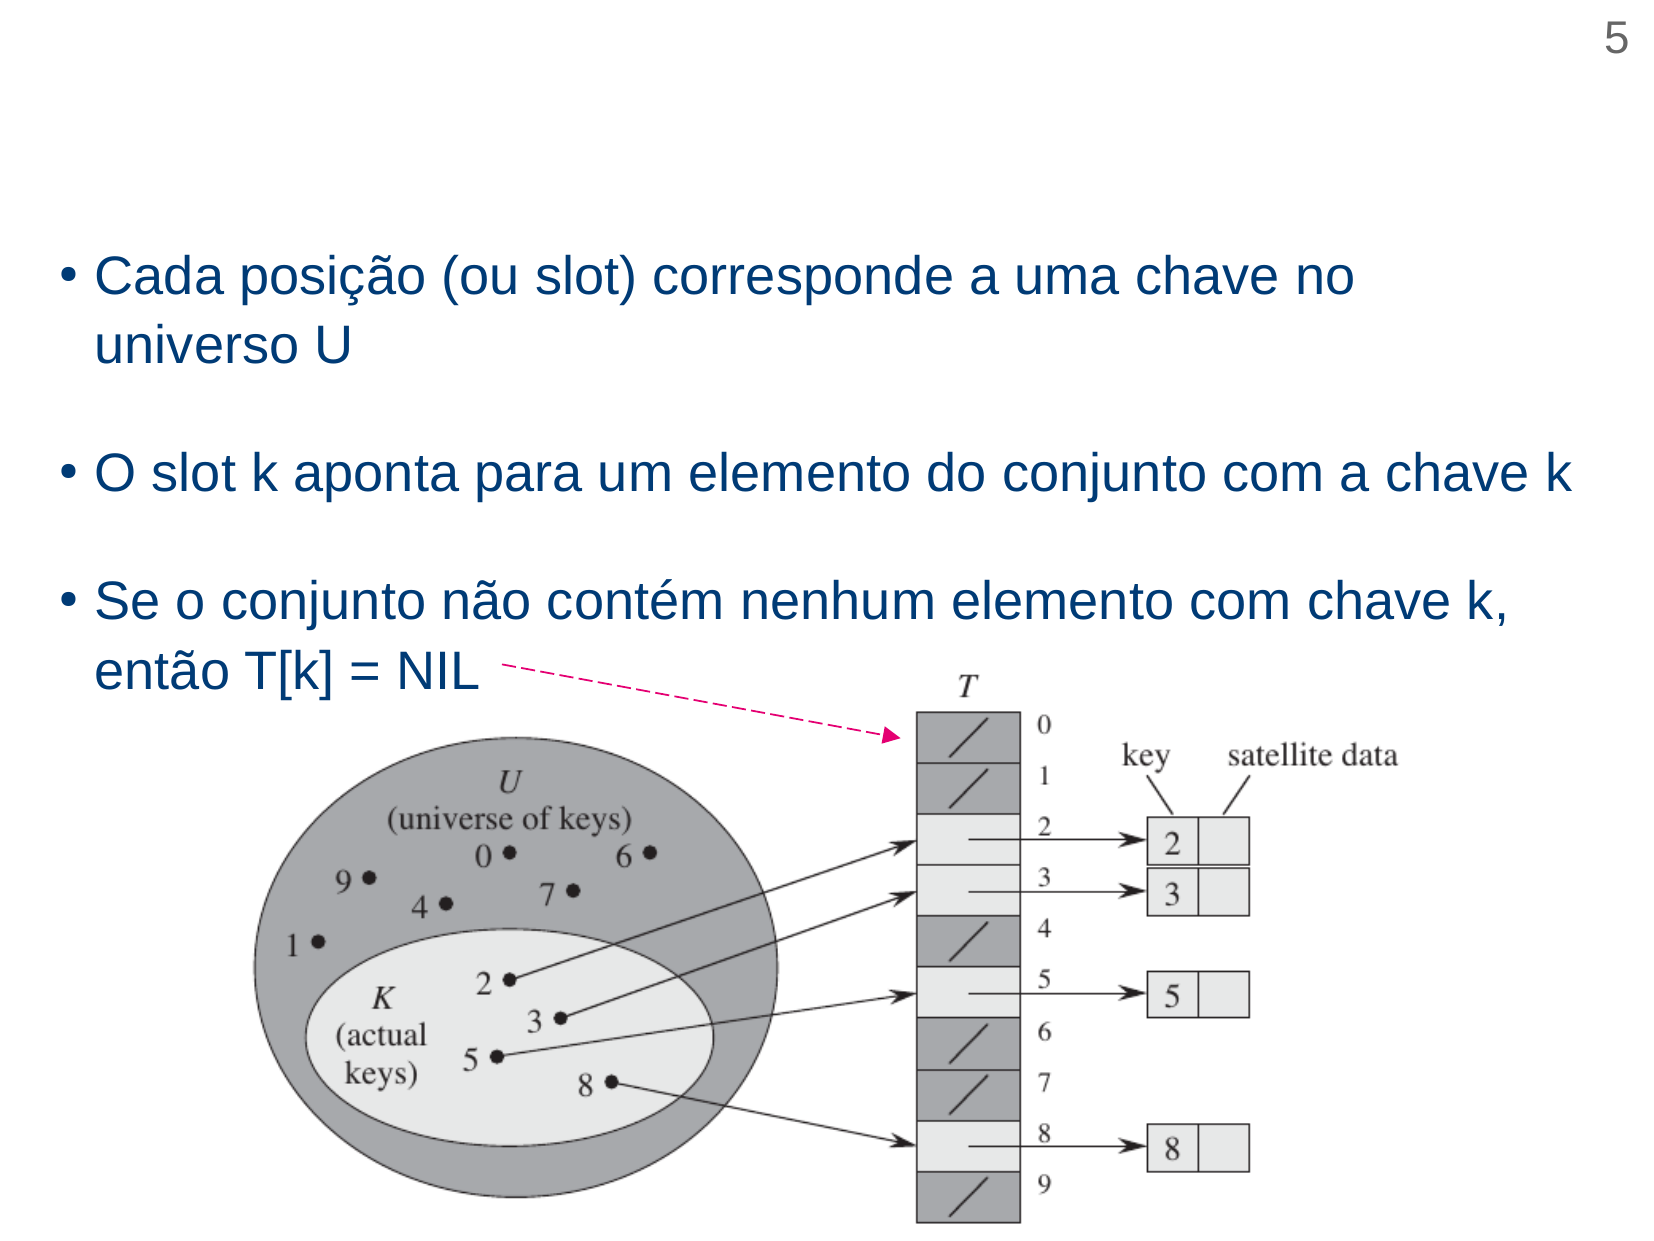

5
#
Cada posição (ou slot) corresponde a uma chave no universo U
O slot k aponta para um elemento do conjunto com a chave k
Se o conjunto não contém nenhum elemento com chave k, então T[k] = NIL